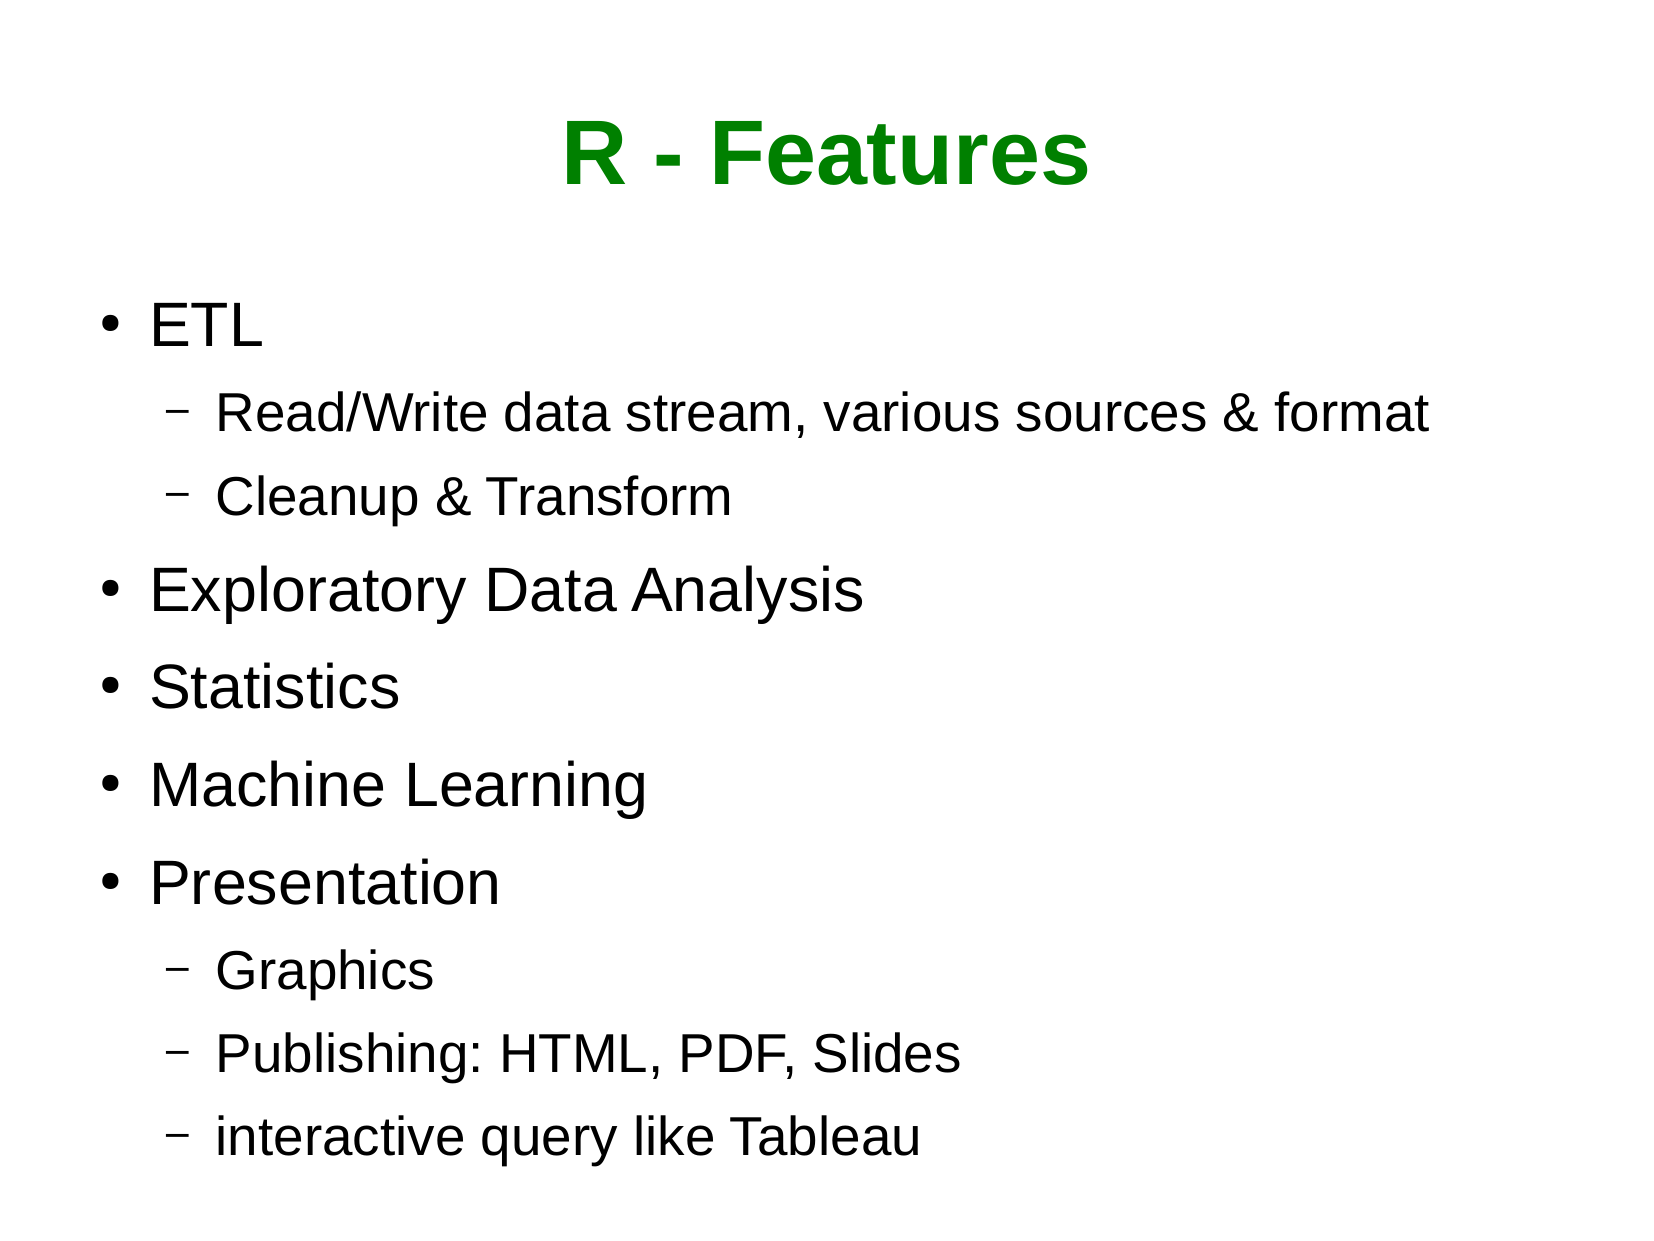

# R - Features
ETL
Read/Write data stream, various sources & format
Cleanup & Transform
Exploratory Data Analysis
Statistics
Machine Learning
Presentation
Graphics
Publishing: HTML, PDF, Slides
interactive query like Tableau